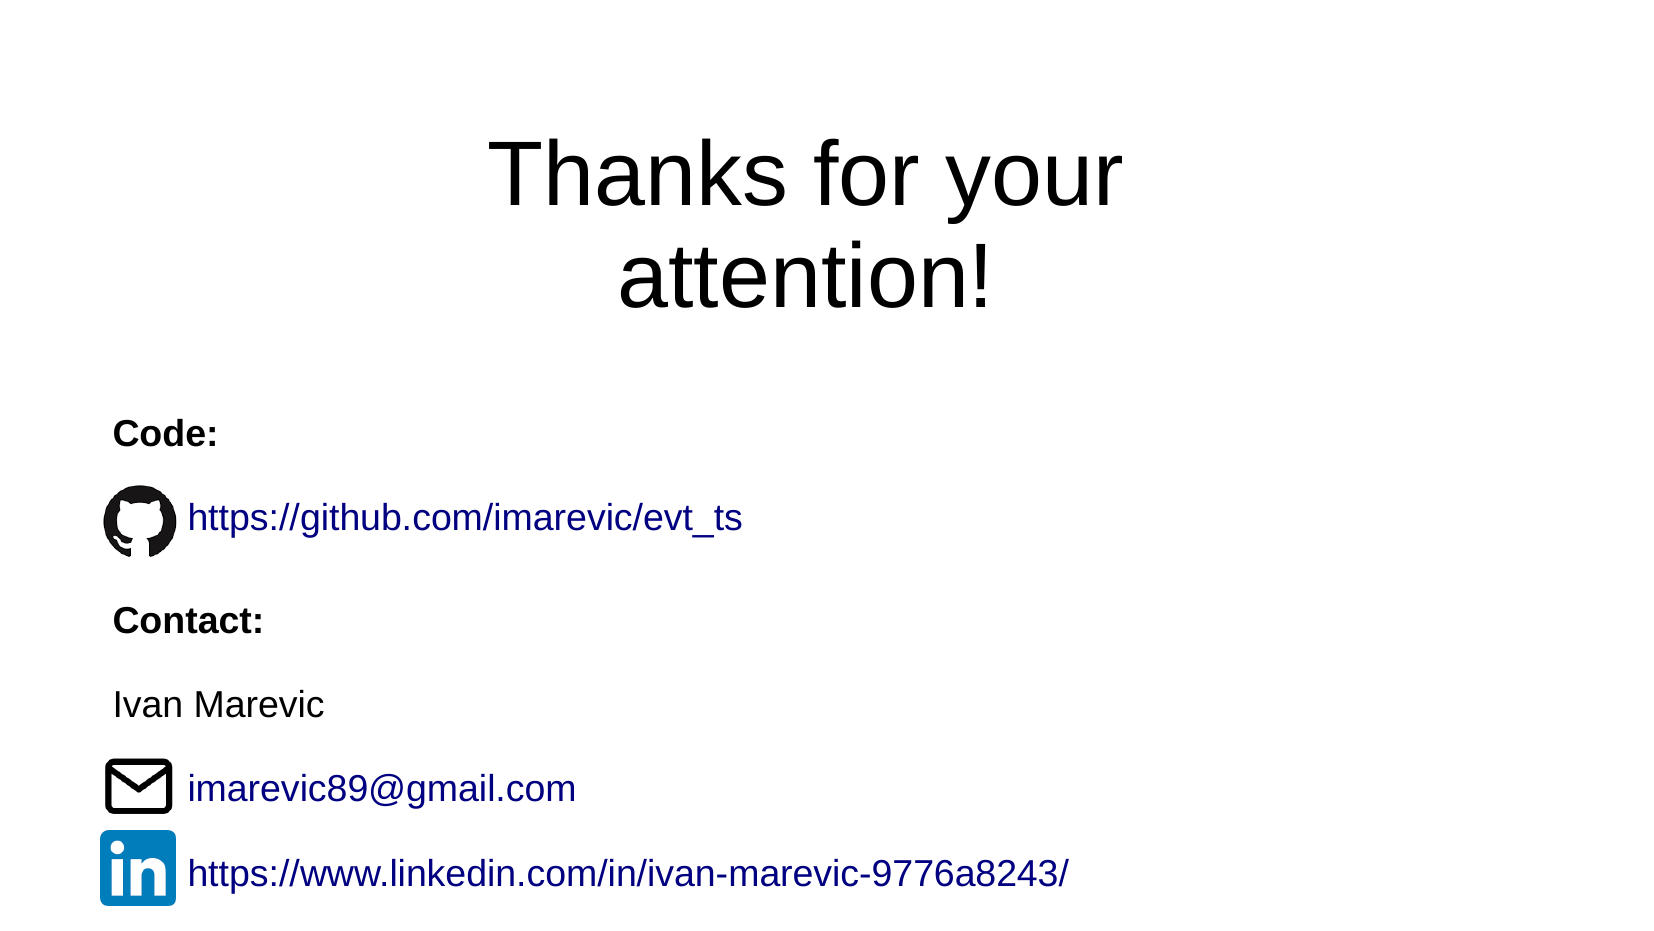

# Thanks for your attention!
Code:
	https://github.com/imarevic/evt_ts
Contact:
Ivan Marevic
	imarevic89@gmail.com
	https://www.linkedin.com/in/ivan-marevic-9776a8243/